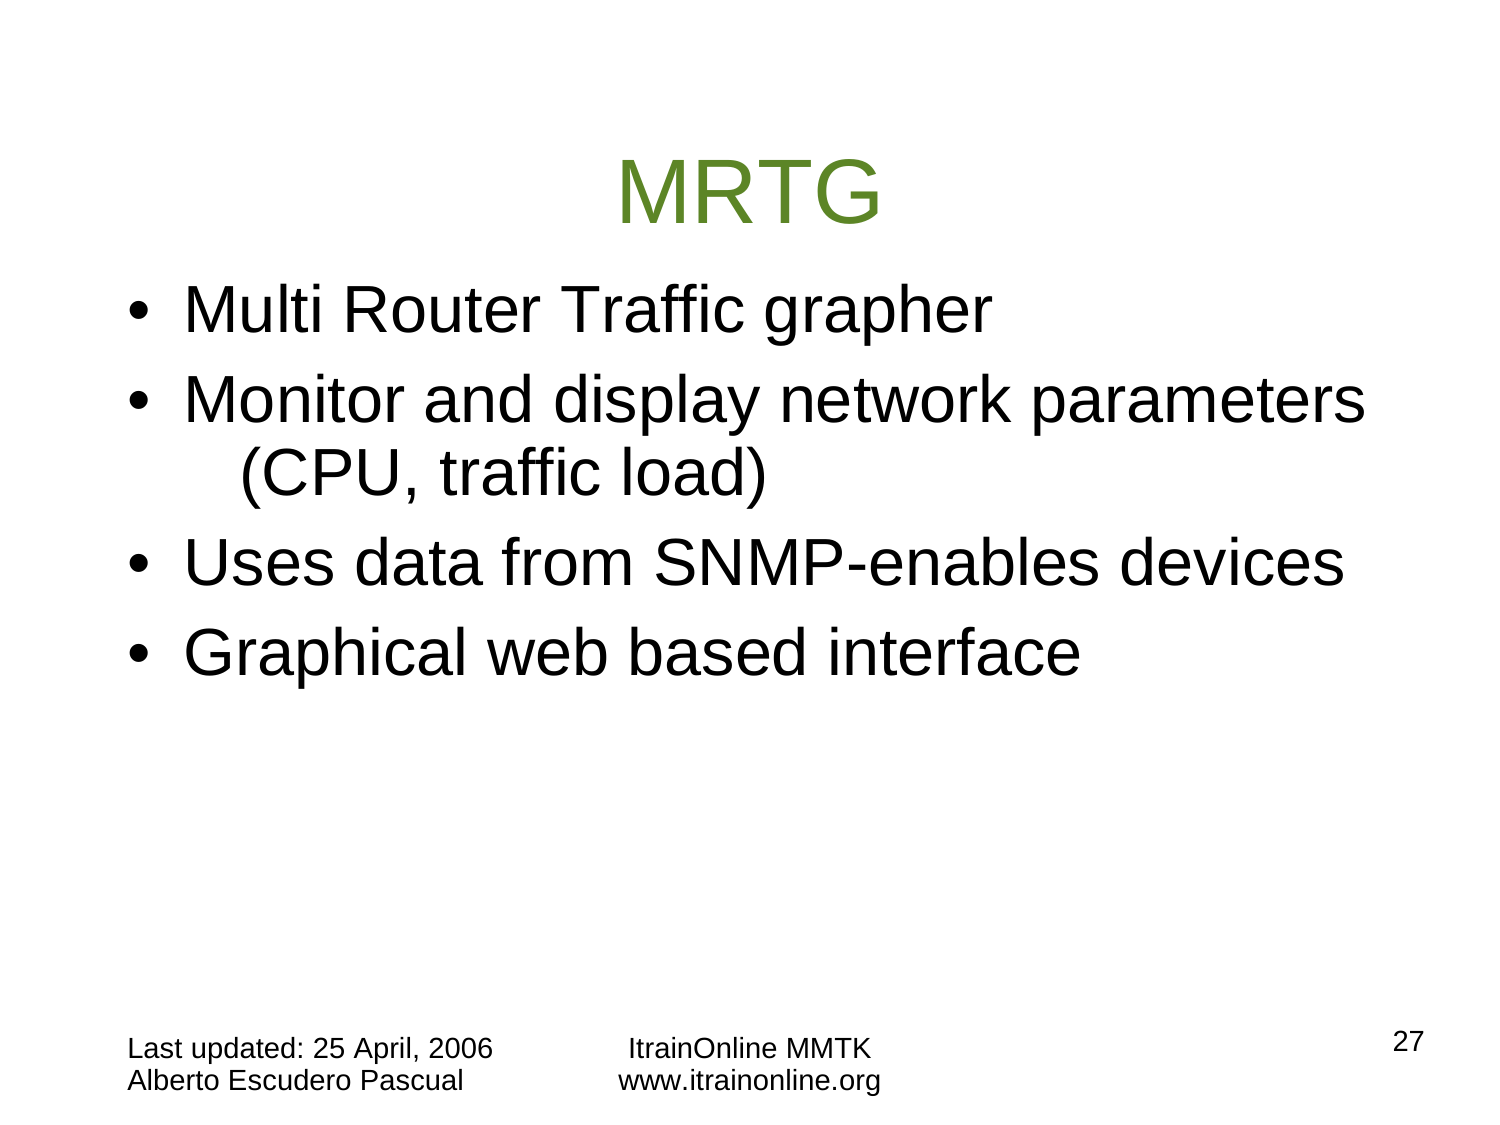

MRTG
Multi Router Traffic grapher
Monitor and display network parameters (CPU, traffic load)
Uses data from SNMP-enables devices
Graphical web based interface
27